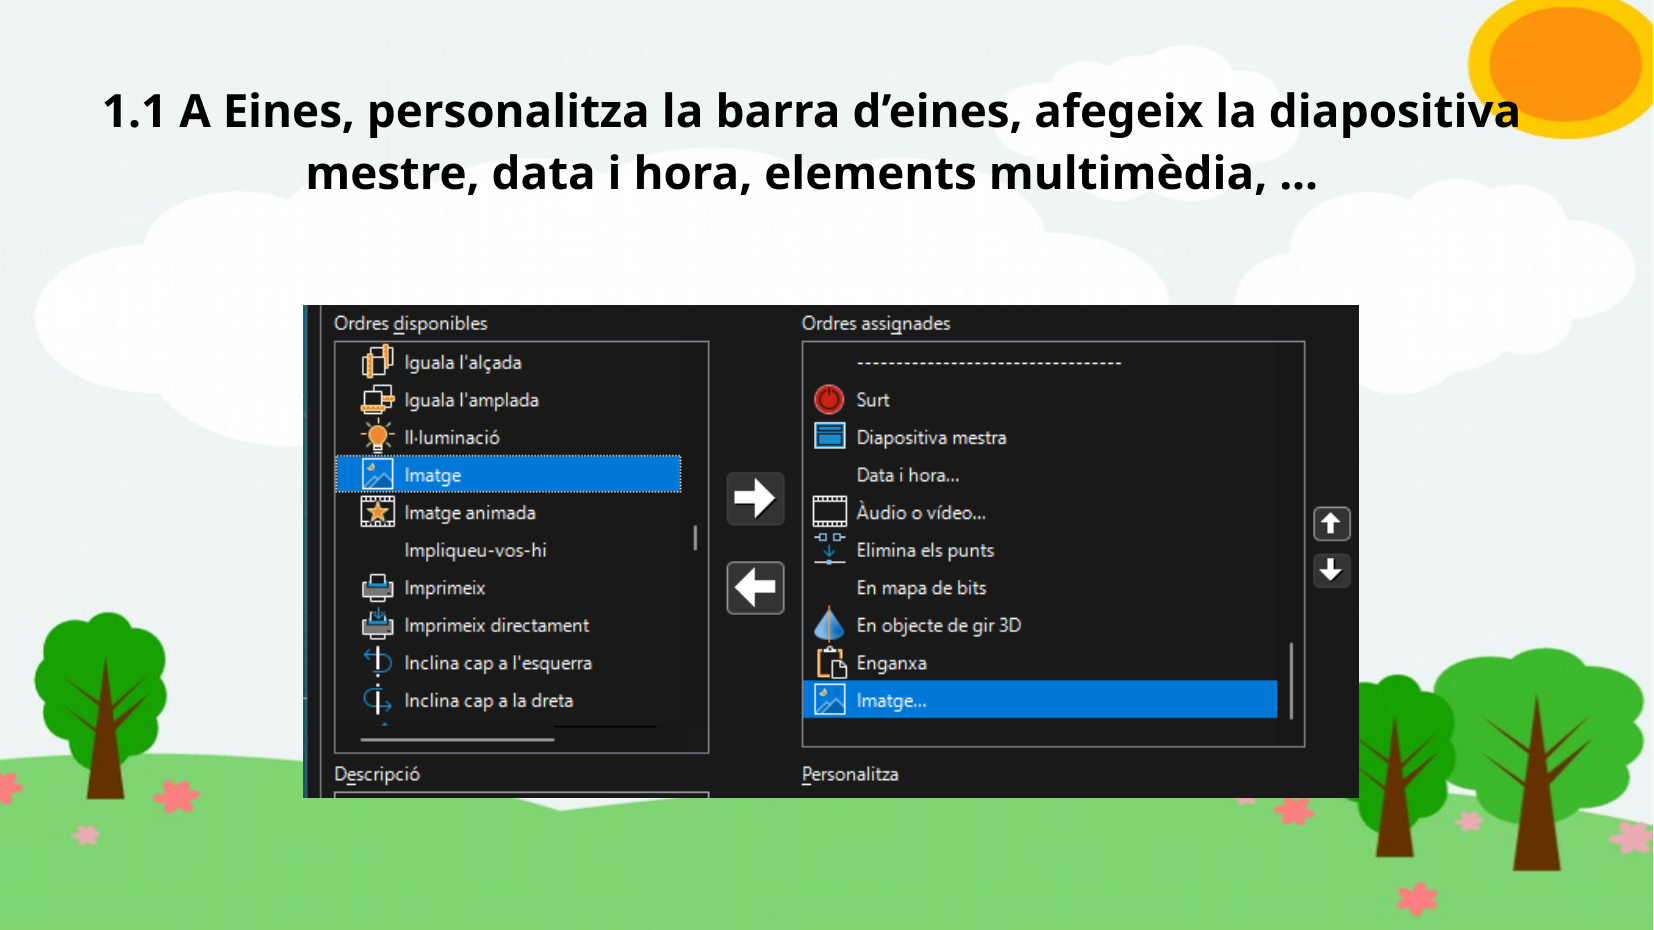

# 1.1 A Eines, personalitza la barra d’eines, afegeix la diapositiva mestre, data i hora, elements multimèdia, ...